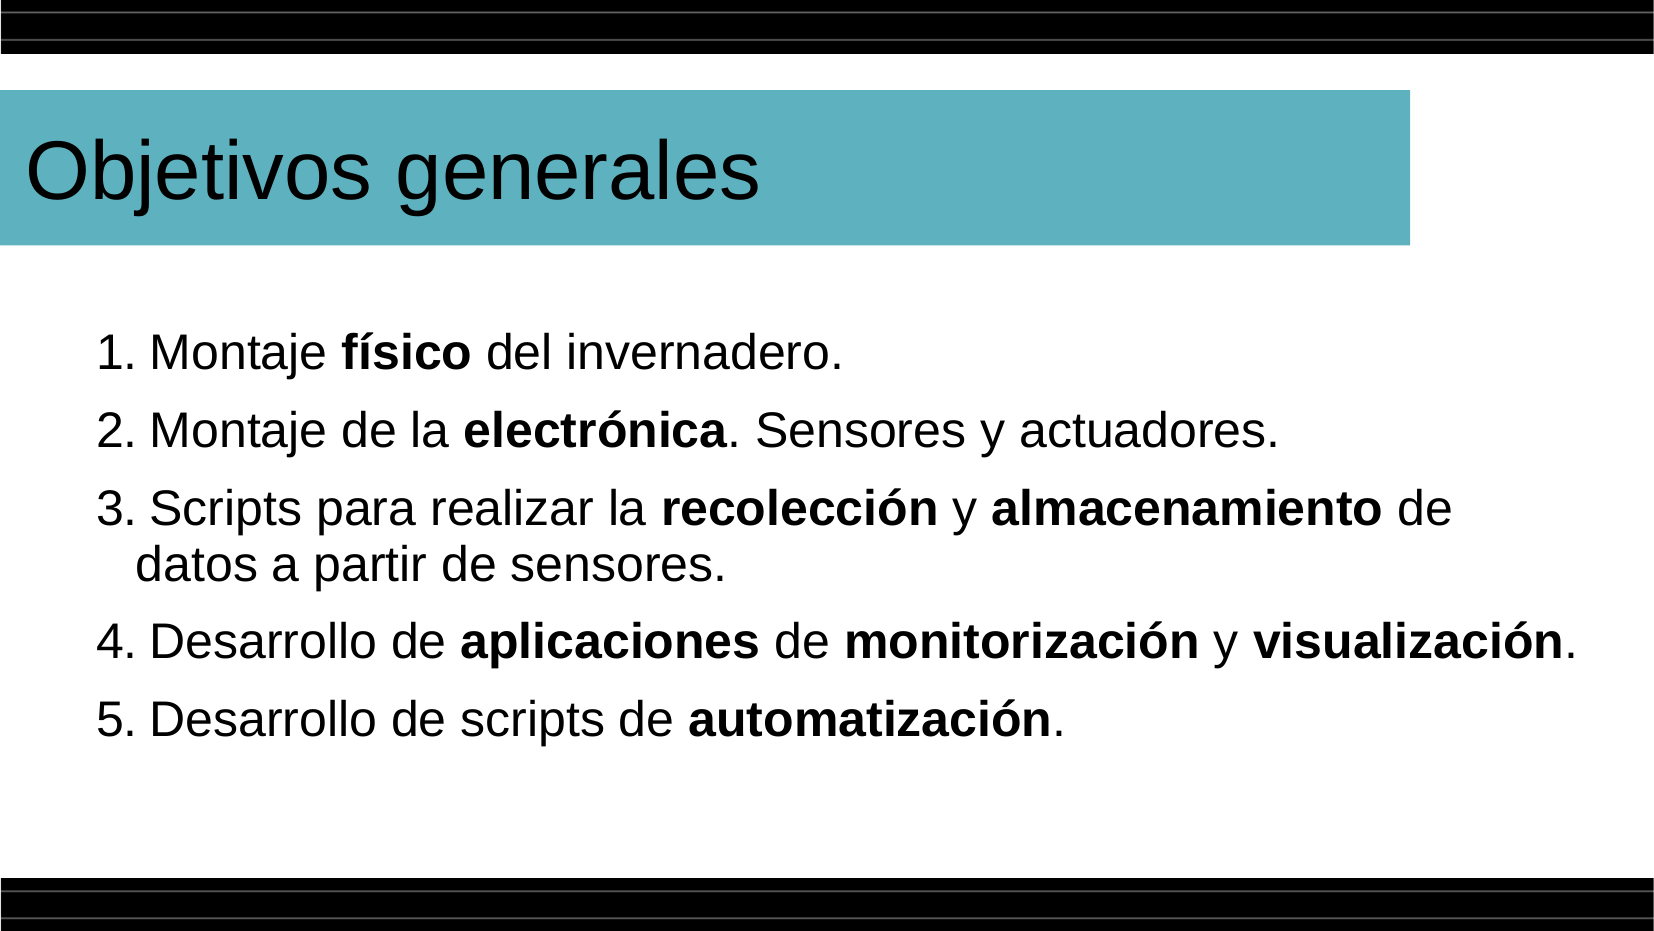

Objetivos generales
# Montaje físico del invernadero.
 Montaje de la electrónica. Sensores y actuadores.
 Scripts para realizar la recolección y almacenamiento de datos a partir de sensores.
 Desarrollo de aplicaciones de monitorización y visualización.
 Desarrollo de scripts de automatización.